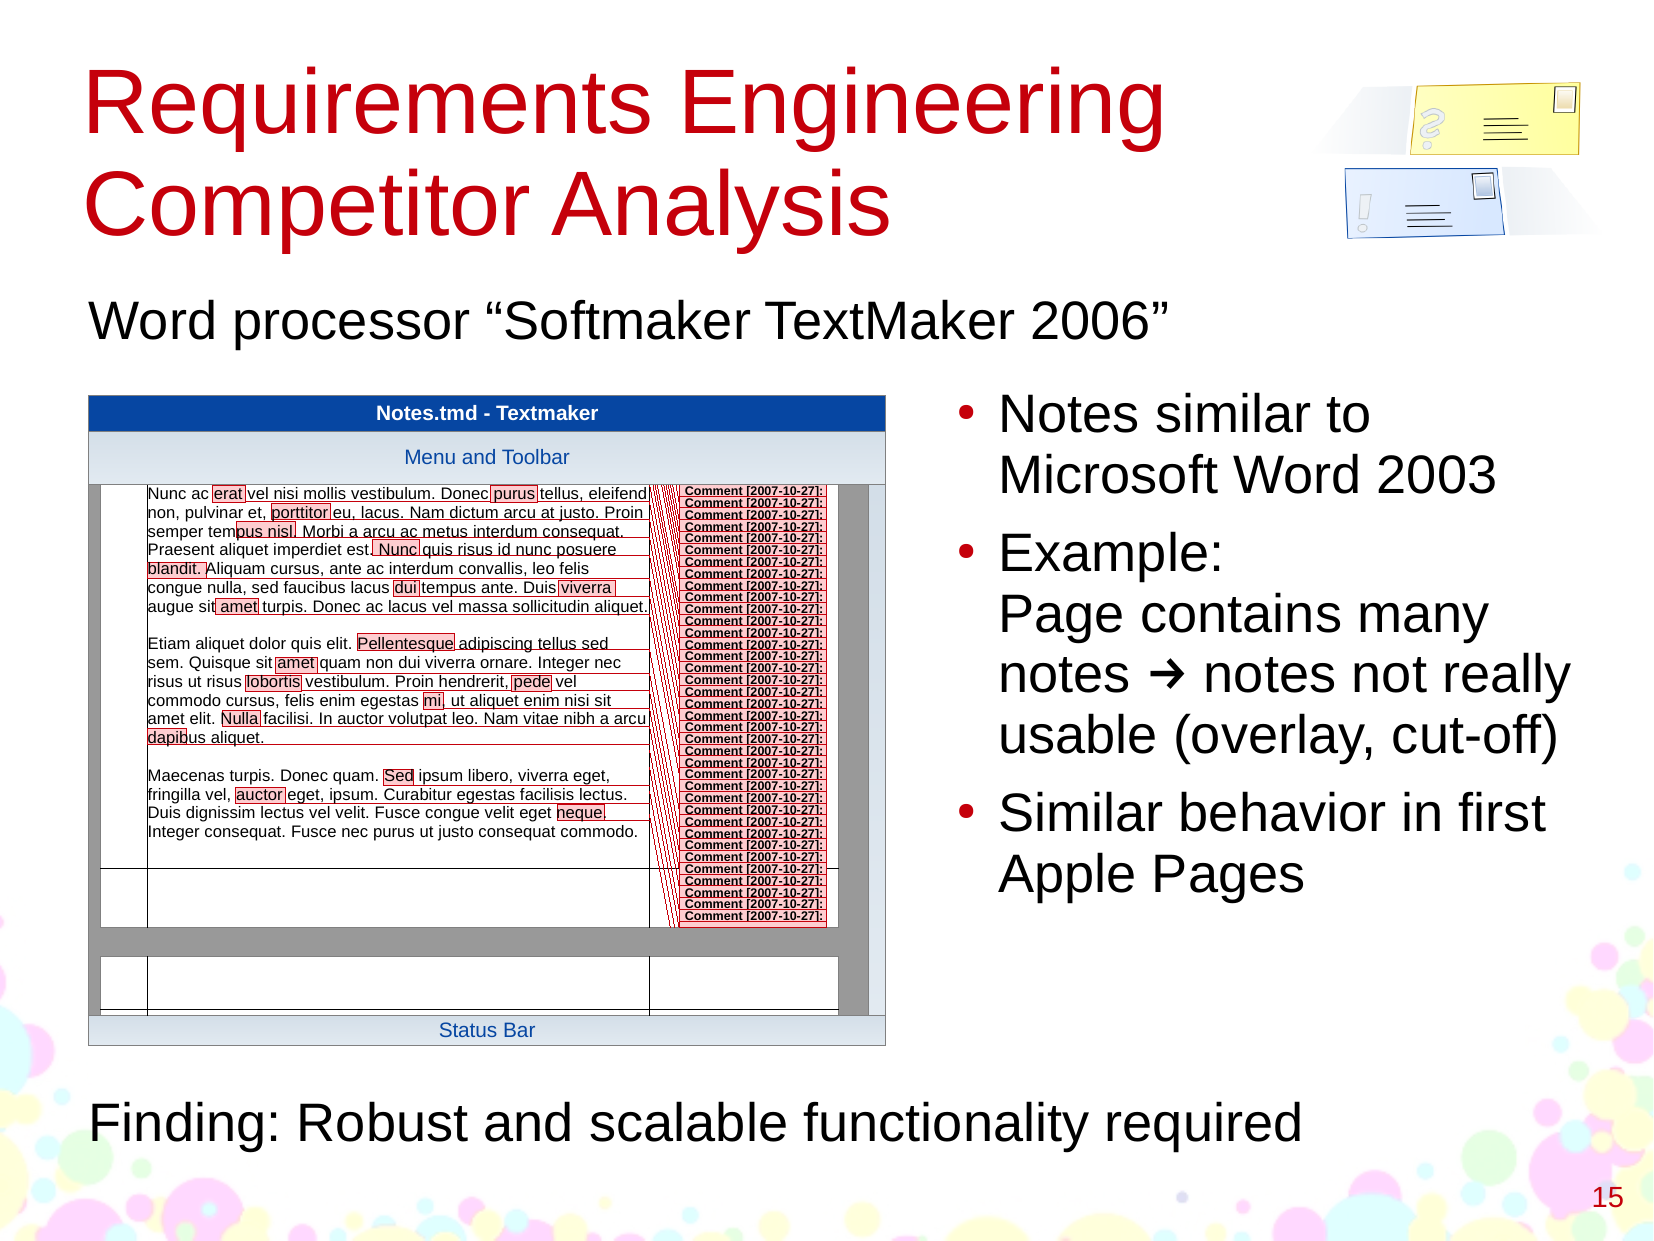

# Requirements Engineering Competitor Analysis
Word processor “Softmaker TextMaker 2006”
Notes similar to Microsoft Word 2003
Example:
Page contains many notes → notes not really usable (overlay, cut-off)
Similar behavior in first Apple Pages
Notes.tmd - Textmaker
Menu and Toolbar
Nunc ac erat vel nisi mollis vestibulum. Donec purus tellus, eleifend non, pulvinar et, porttitor eu, lacus. Nam dictum arcu at justo. Proin semper tempus nisl. Morbi a arcu ac metus interdum consequat. Praesent aliquet imperdiet est. Nunc quis risus id nunc posuere blandit. Aliquam cursus, ante ac interdum convallis, leo felis congue nulla, sed faucibus lacus dui tempus ante. Duis viverra augue sit amet turpis. Donec ac lacus vel massa sollicitudin aliquet.
Etiam aliquet dolor quis elit. Pellentesque adipiscing tellus sed sem. Quisque sit amet quam non dui viverra ornare. Integer nec risus ut risus lobortis vestibulum. Proin hendrerit, pede vel commodo cursus, felis enim egestas mi, ut aliquet enim nisi sit amet elit. Nulla facilisi. In auctor volutpat leo. Nam vitae nibh a arcu dapibus aliquet.
Maecenas turpis. Donec quam. Sed ipsum libero, viverra eget, fringilla vel, auctor eget, ipsum. Curabitur egestas facilisis lectus. Duis dignissim lectus vel velit. Fusce congue velit eget neque. Integer consequat. Fusce nec purus ut justo consequat commodo.
Comment [2007-10-27]:
Comment [2007-10-27]:
Comment [2007-10-27]:
Comment [2007-10-27]:
Comment [2007-10-27]:
Comment [2007-10-27]:
Comment [2007-10-27]:
Comment [2007-10-27]:
Comment [2007-10-27]:
Comment [2007-10-27]:
Comment [2007-10-27]:
Comment [2007-10-27]:
Comment [2007-10-27]:
Comment [2007-10-27]:
Comment [2007-10-27]:
Comment [2007-10-27]:
Comment [2007-10-27]:
Comment [2007-10-27]:
Comment [2007-10-27]:
Comment [2007-10-27]:
Comment [2007-10-27]:
Comment [2007-10-27]:
Comment [2007-10-27]:
Comment [2007-10-27]:
Comment [2007-10-27]:
Comment [2007-10-27]:
Comment [2007-10-27]:
Comment [2007-10-27]:
Comment [2007-10-27]:
Comment [2007-10-27]:
Comment [2007-10-27]:
Comment [2007-10-27]:
Comment [2007-10-27]:
Comment [2007-10-27]:
Comment [2007-10-27]:
Comment [2007-10-27]:
Comment [2007-10-27]:
Status Bar
Finding: Robust and scalable functionality required
15